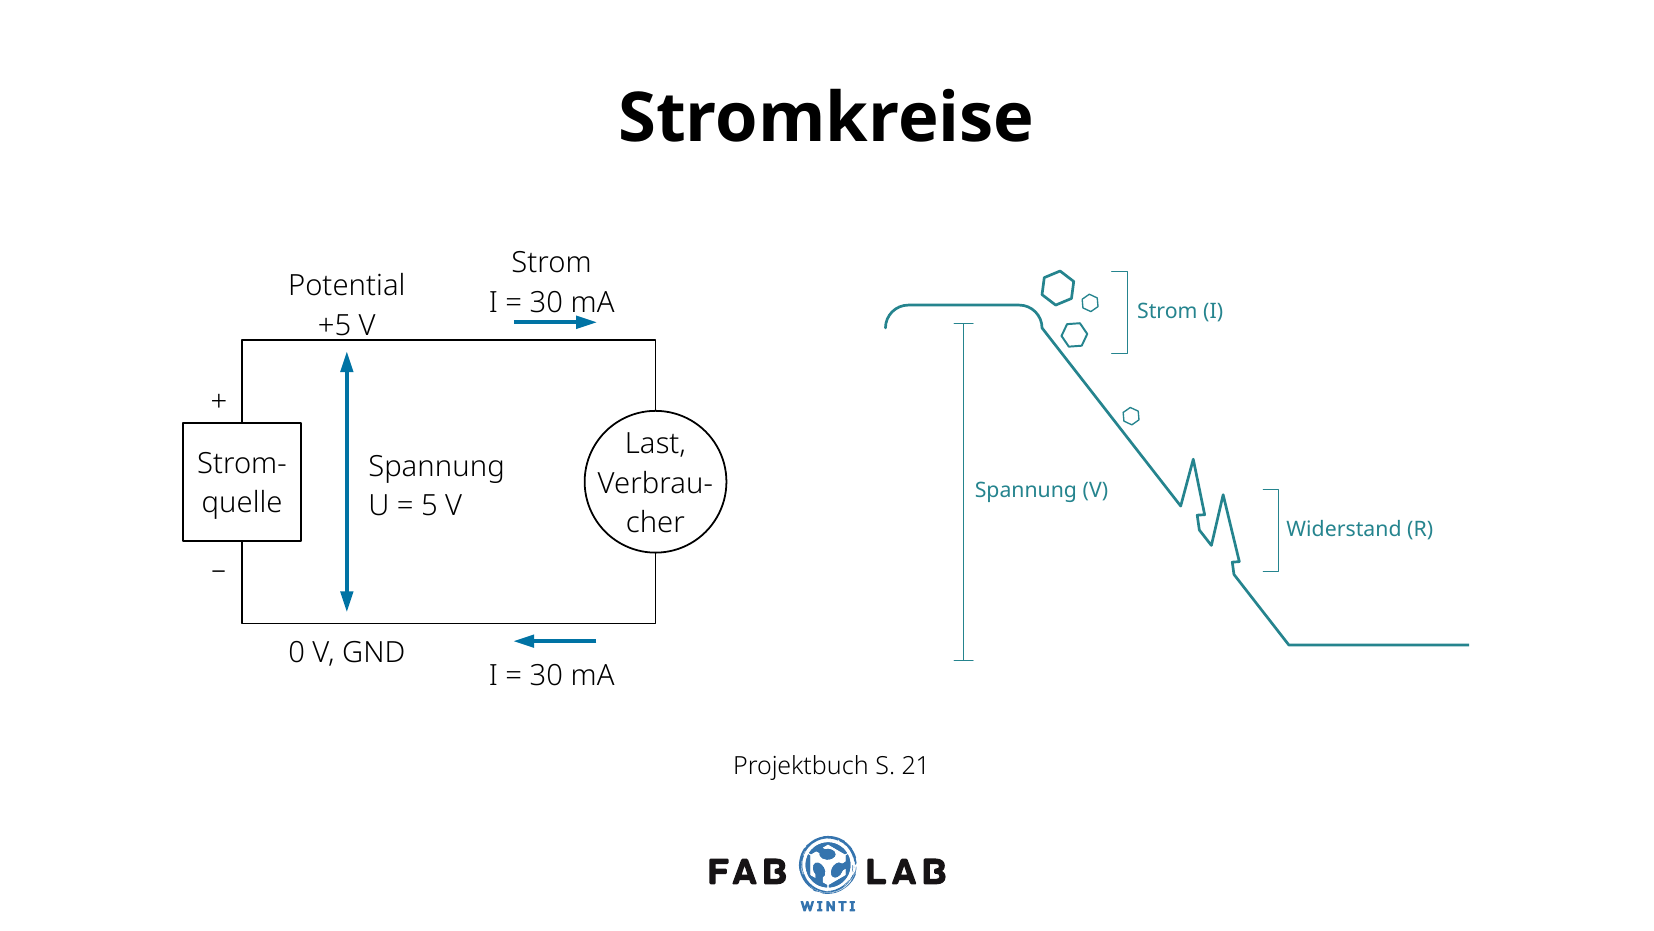

# Stromkreise
Strom
I = 30 mA
Potential
+5 V
+
Last,
Verbrau-
cher
Strom-
quelle
Spannung
U = 5 V
–
0 V, GND
I = 30 mA
Projektbuch S. 21